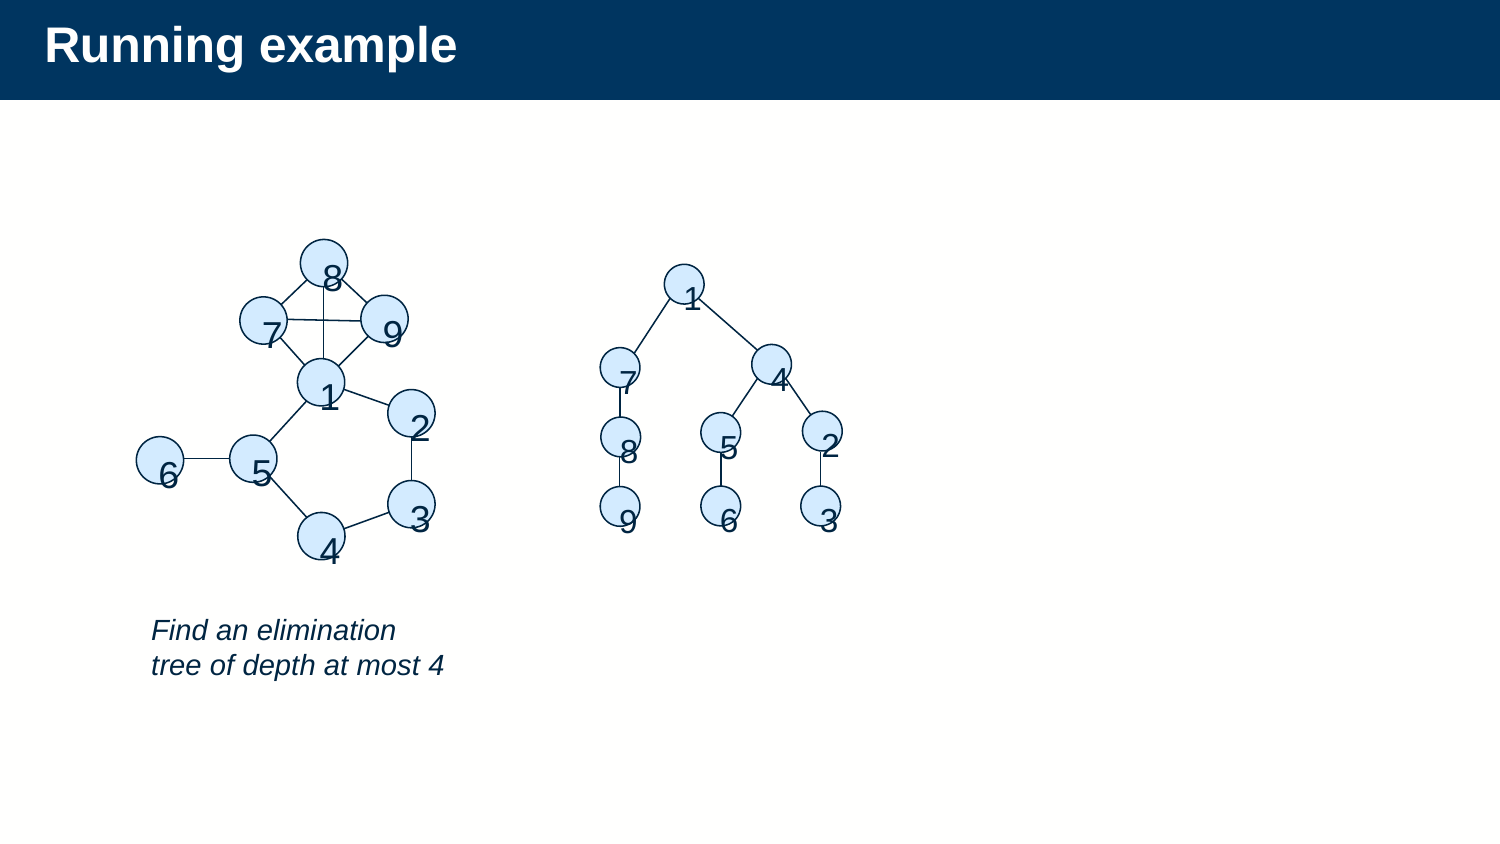

# Running example
8
1
4
7
2
5
8
6
3
9
9
7
1
2
5
6
3
4
Find an elimination tree of depth at most 4